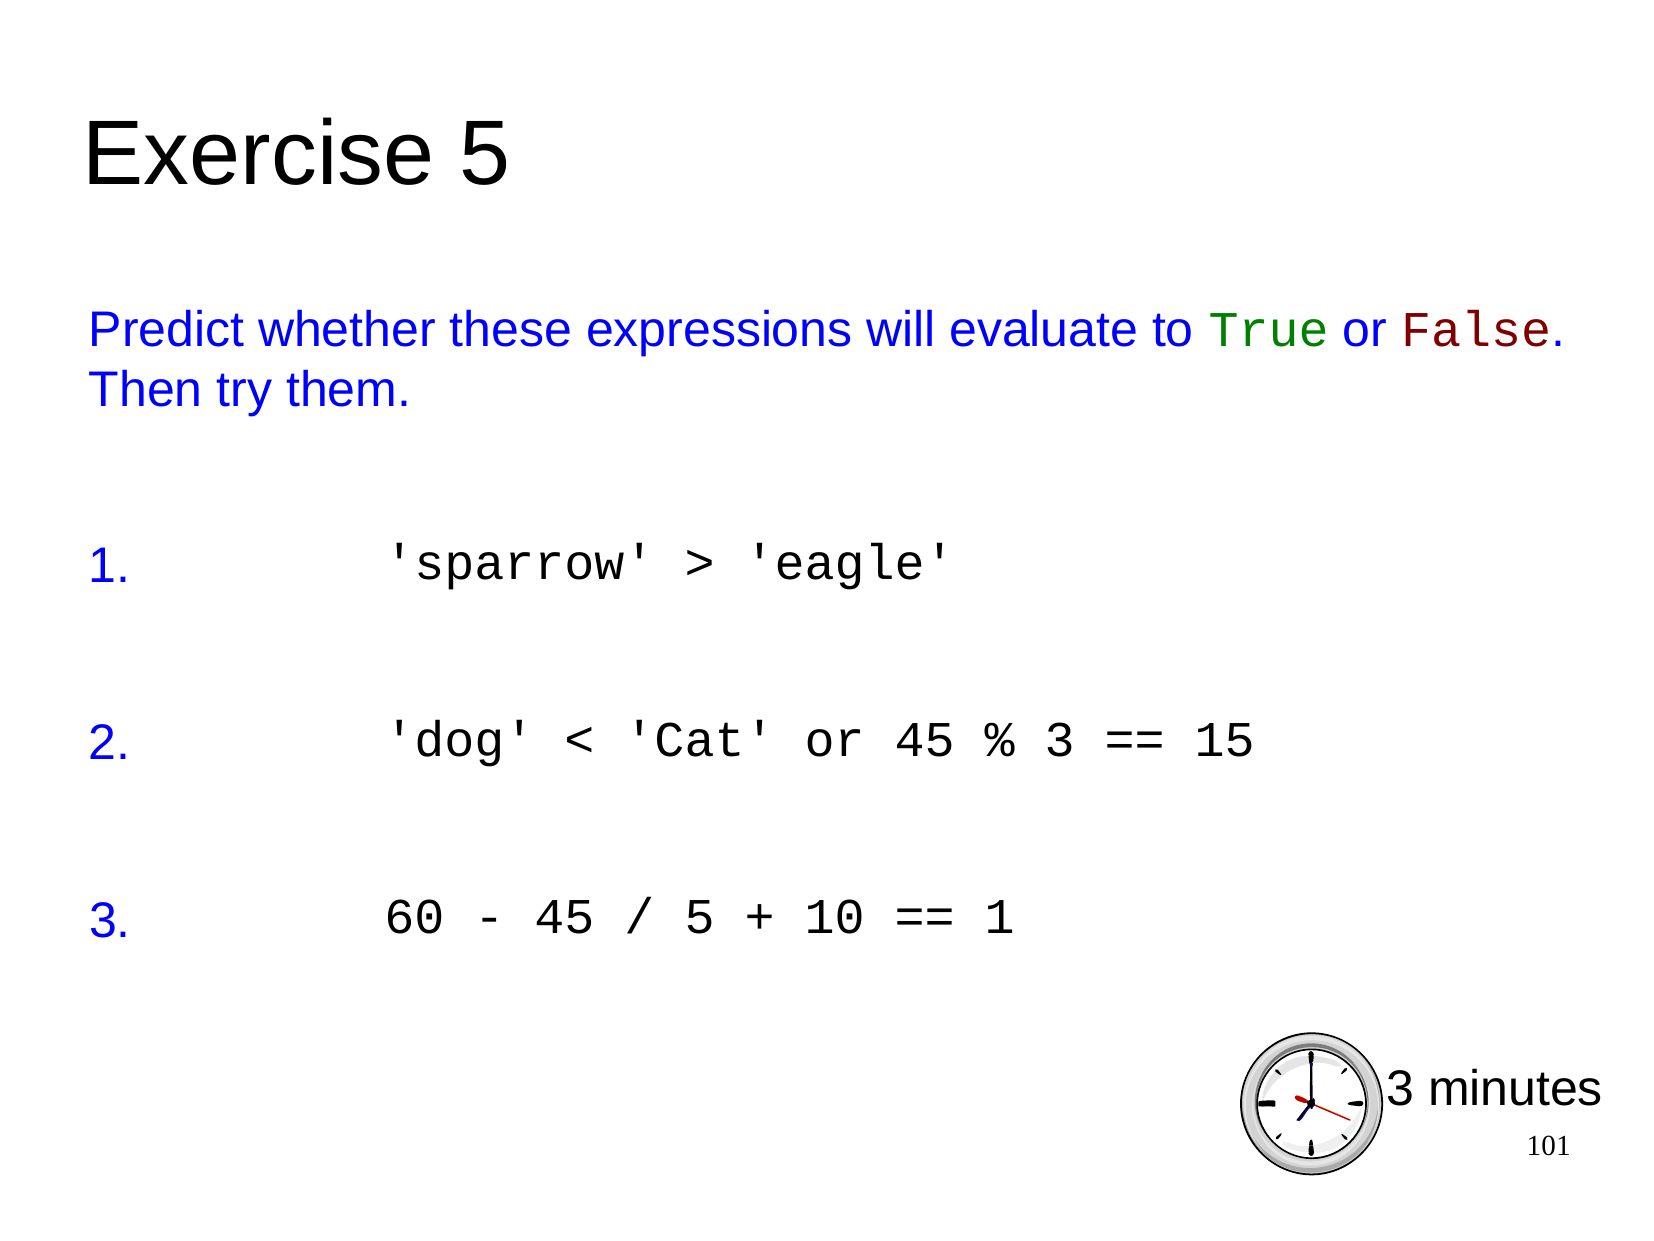

# Exercise 5
Predict whether these expressions will evaluate to True or False.
Then try them.
1.
'sparrow' > 'eagle'
'dog' < 'Cat' or 45 % 3 == 15
2.
60 - 45 / 5 + 10 == 1
3.
3 minutes
101